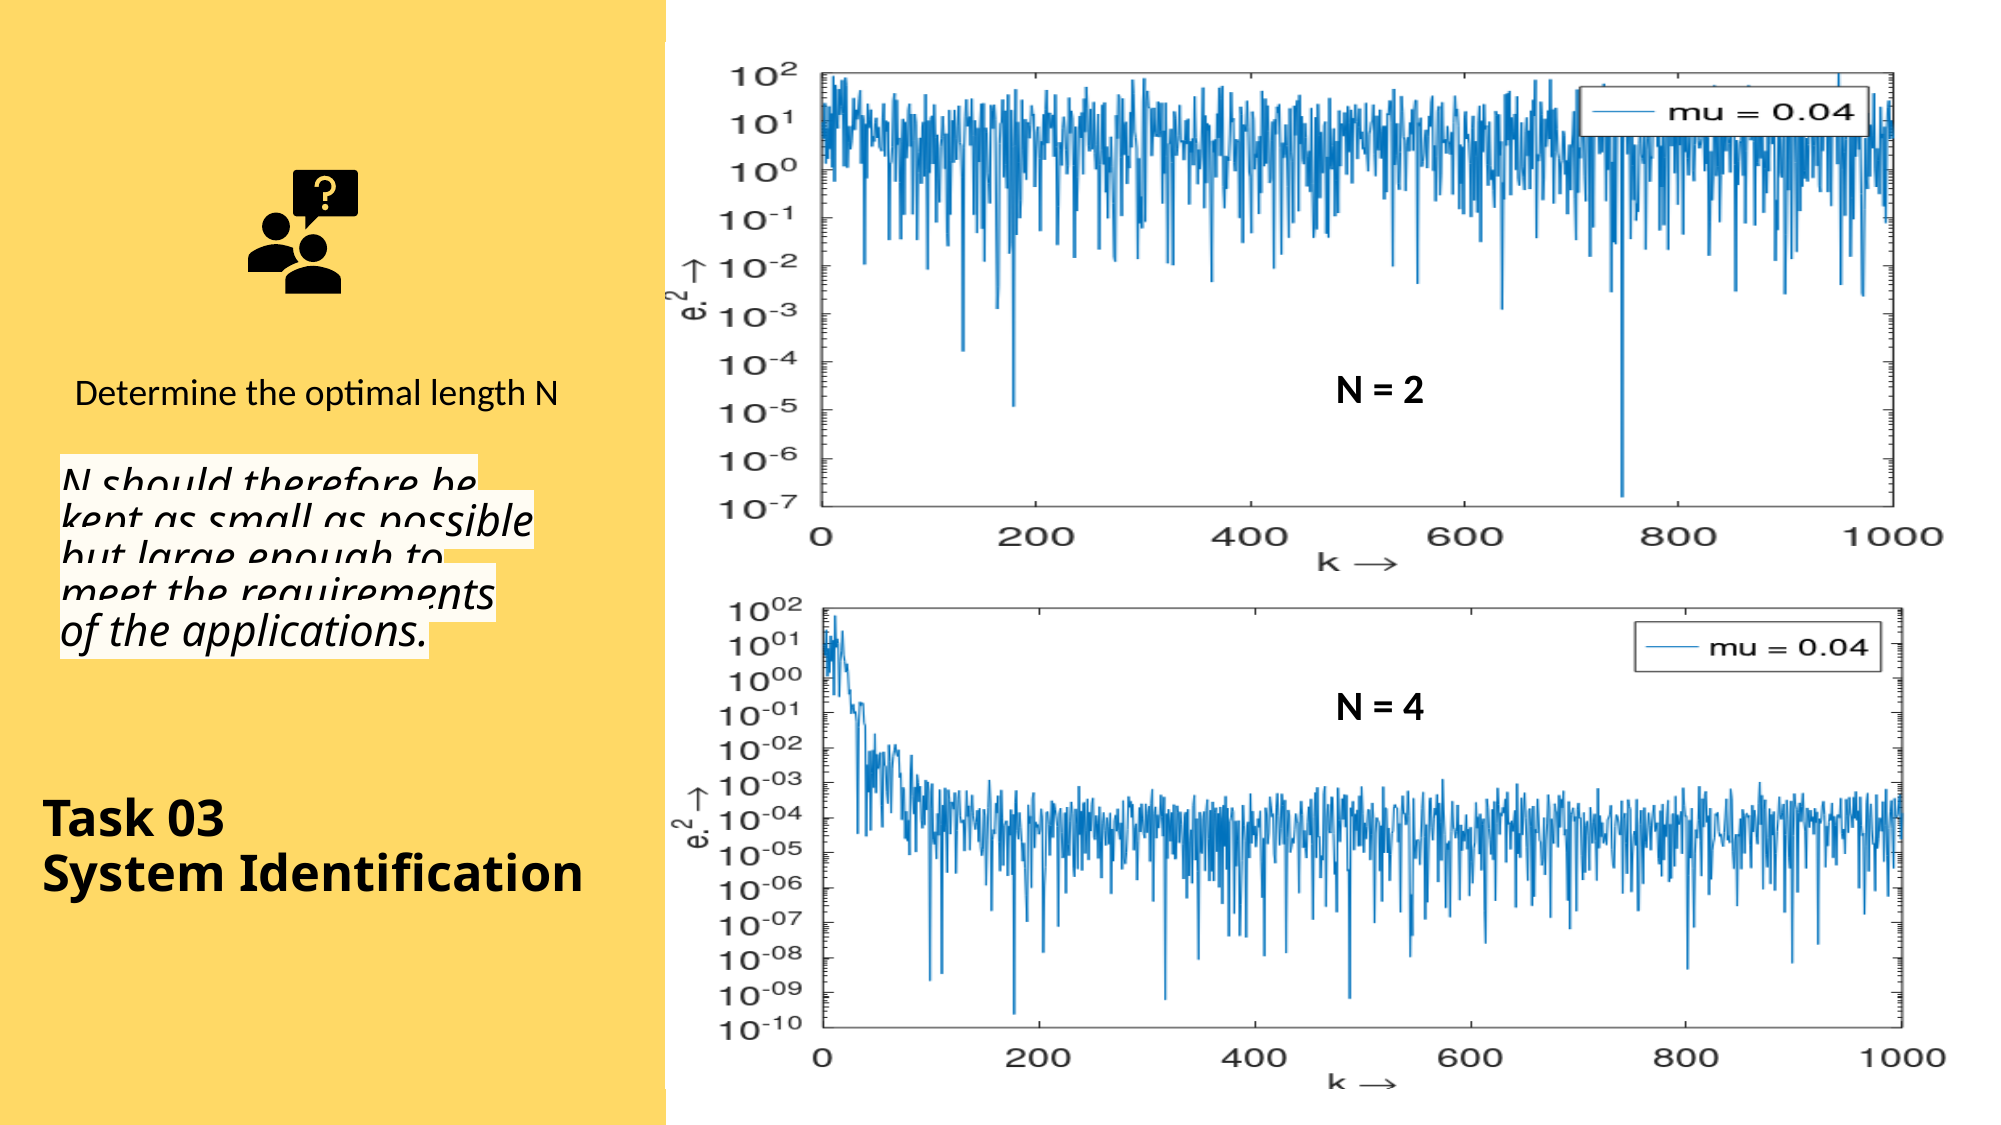

N = 2
Determine the optimal length N
N should therefore be kept as small as possible but large enough to meet the requirements of the applications.
N = 4
# Task 03 System Identification